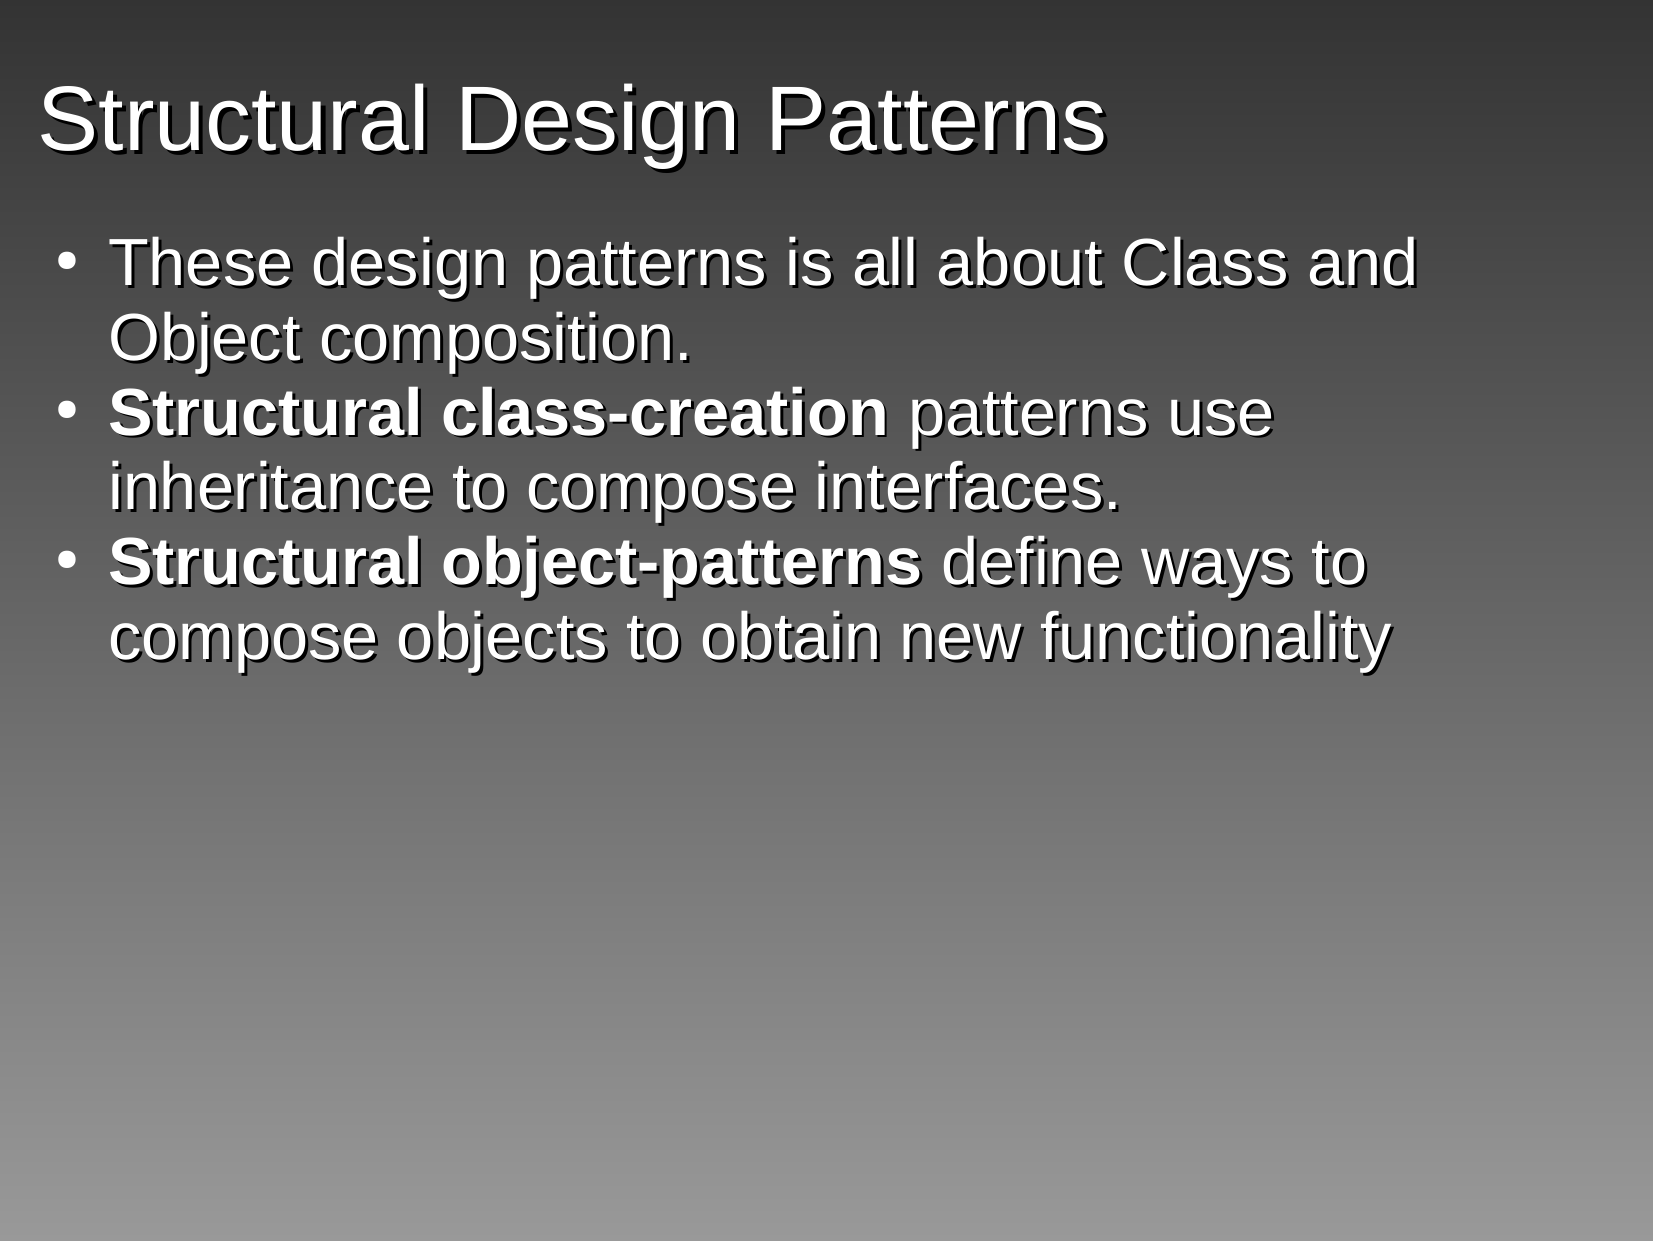

# Structural Design Patterns
These design patterns is all about Class and Object composition.
Structural class-creation patterns use inheritance to compose interfaces.
Structural object-patterns define ways to compose objects to obtain new functionality